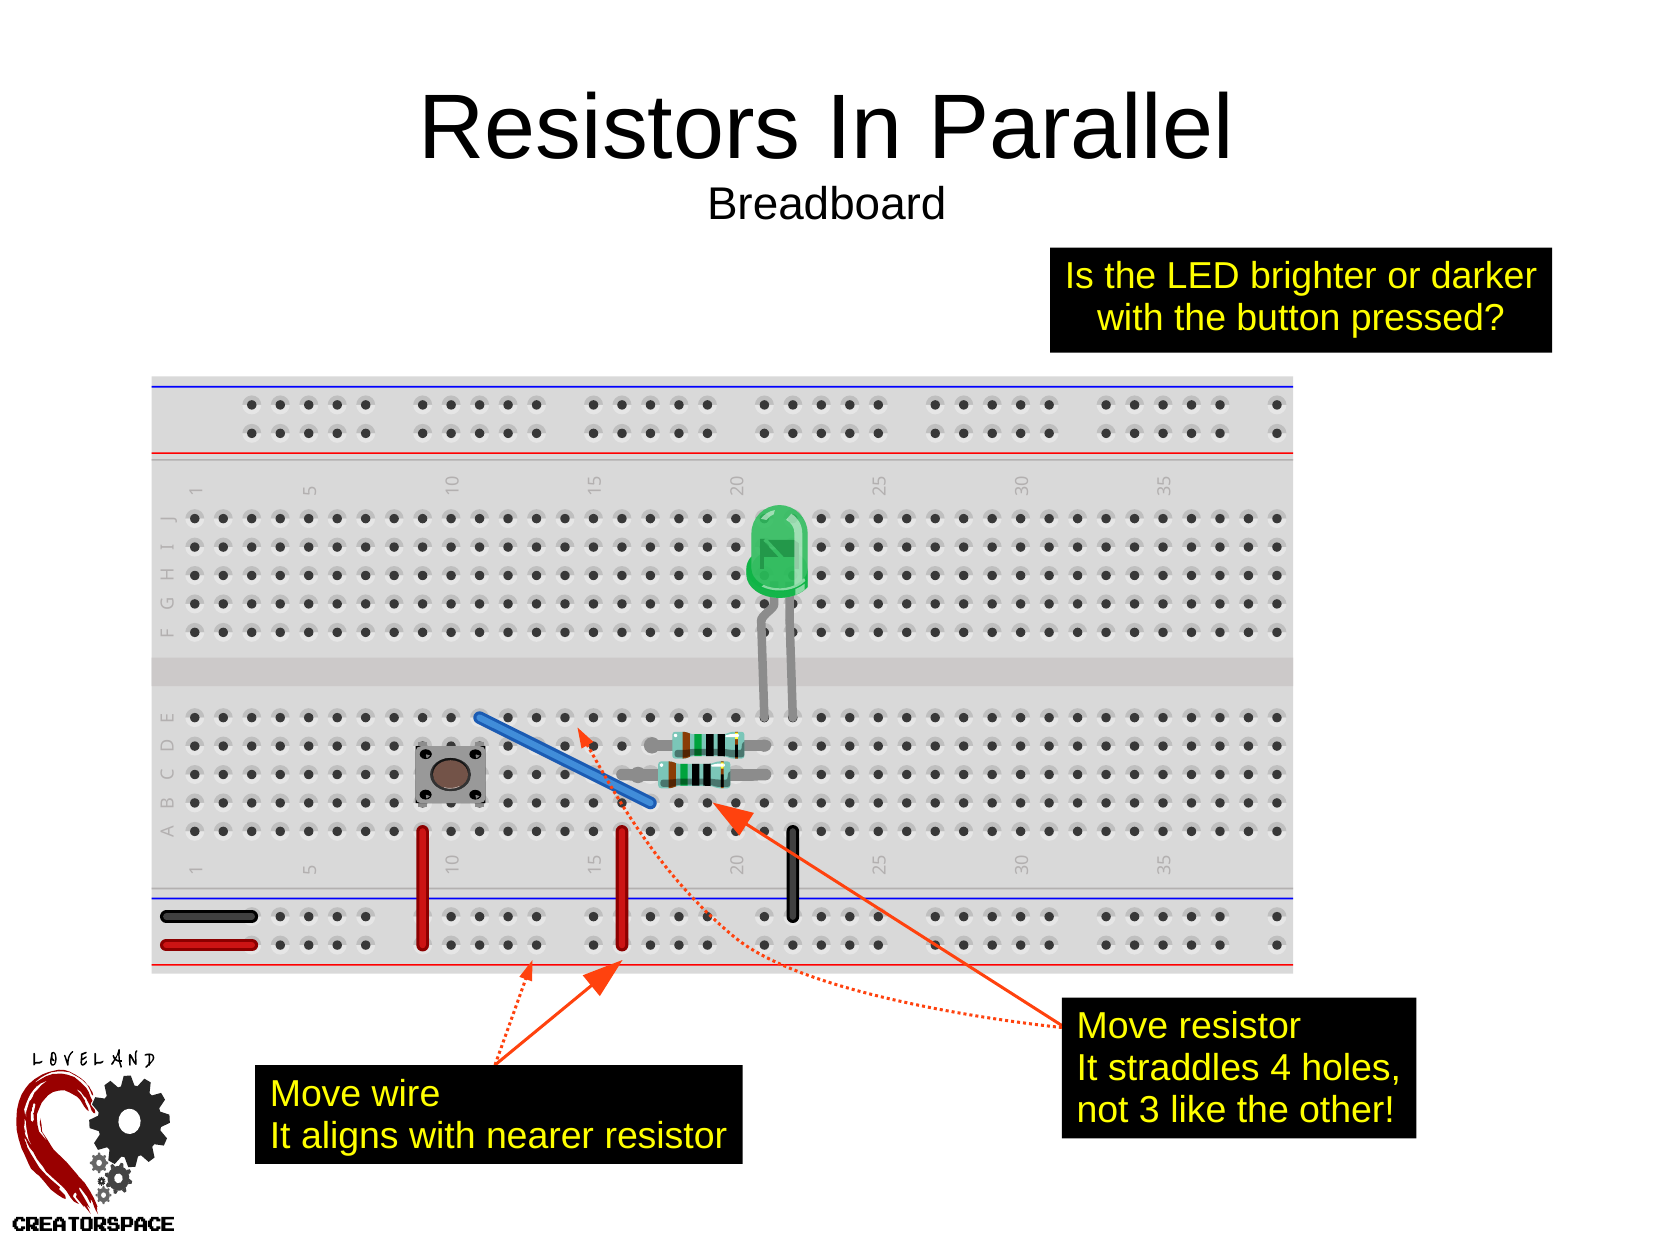

# Resistors In Parallel Breadboard
Is the LED brighter or darker
with the button pressed?
Move resistor
It straddles 4 holes,
not 3 like the other!
Move wire
It aligns with nearer resistor